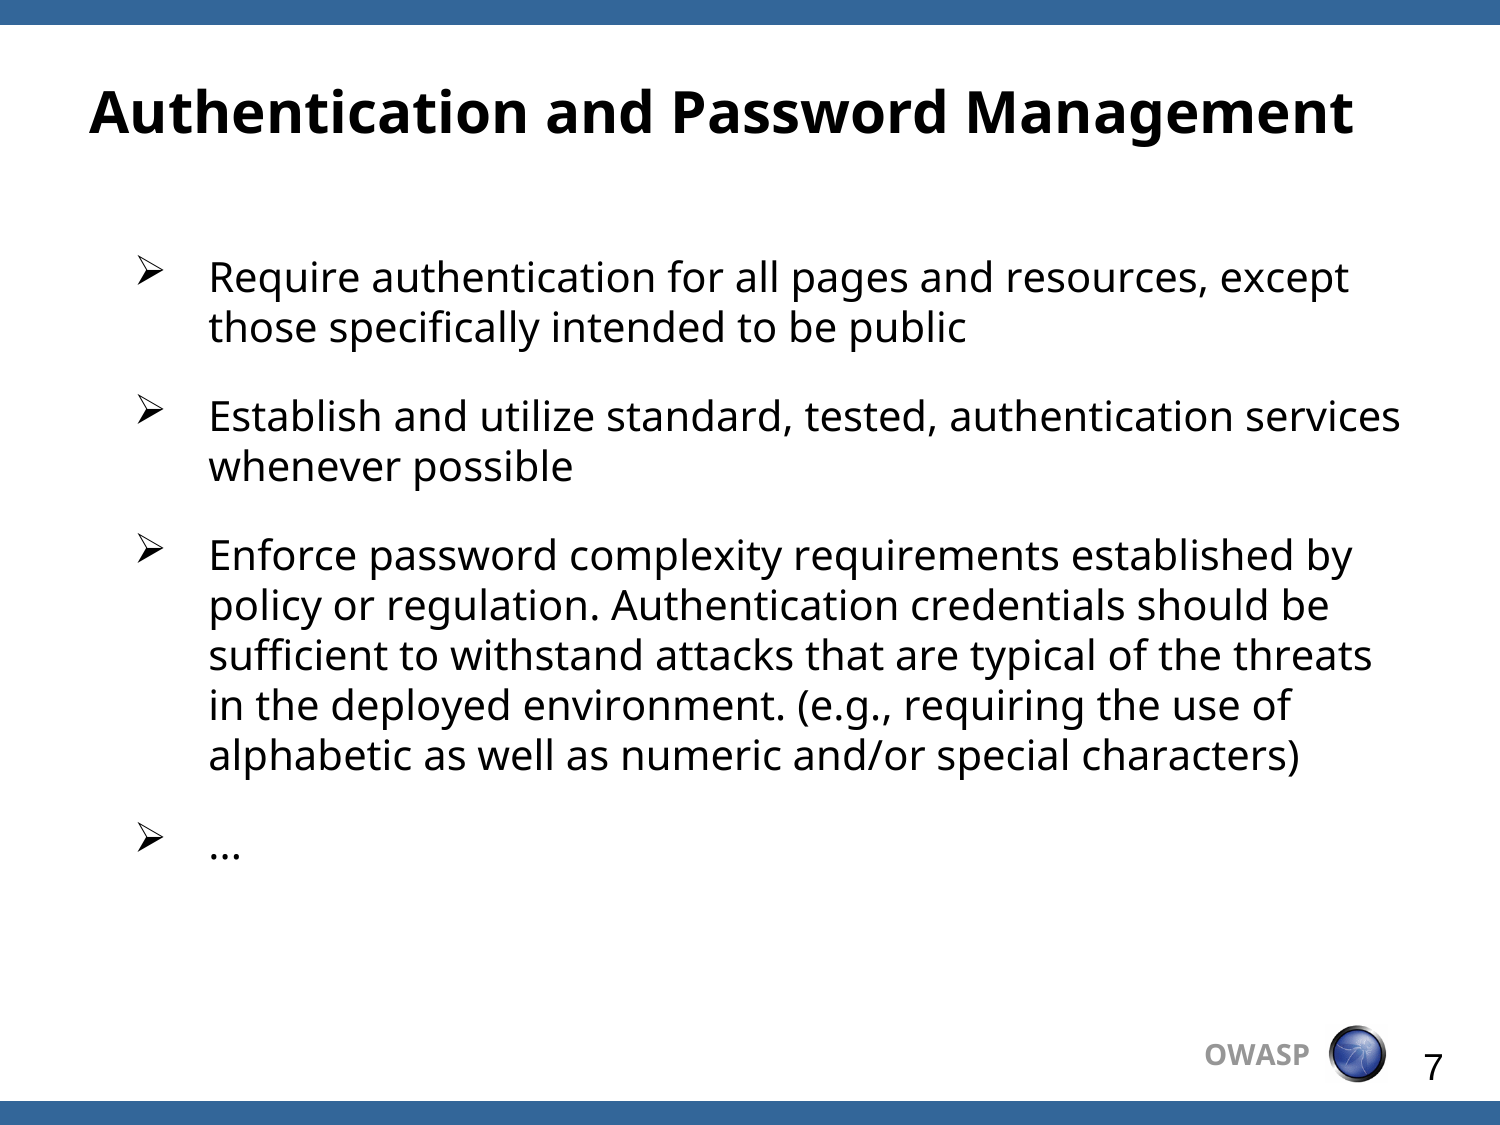

# Authentication and Password Management
Require authentication for all pages and resources, except those specifically intended to be public
Establish and utilize standard, tested, authentication services whenever possible
Enforce password complexity requirements established by policy or regulation. Authentication credentials should be sufficient to withstand attacks that are typical of the threats in the deployed environment. (e.g., requiring the use of alphabetic as well as numeric and/or special characters)
...
7